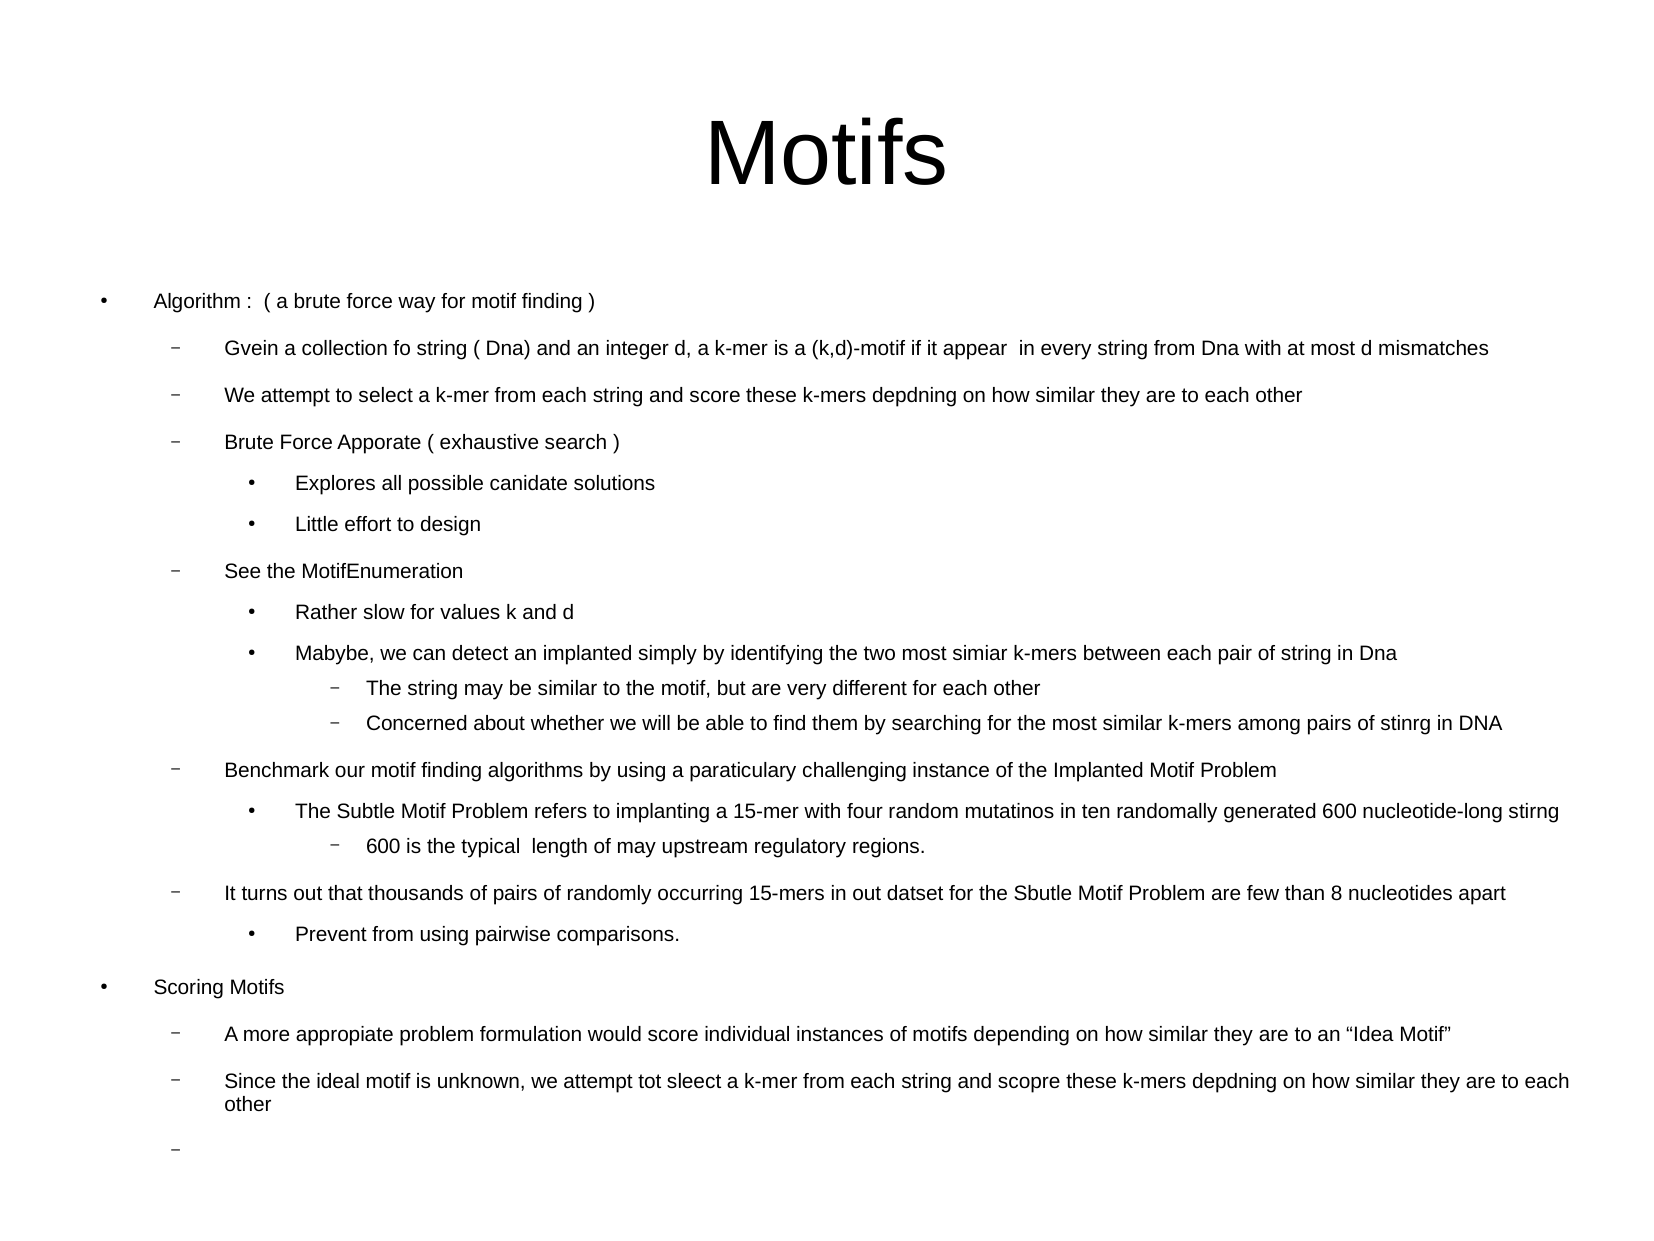

# Motifs
Algorithm : ( a brute force way for motif finding )
Gvein a collection fo string ( Dna) and an integer d, a k-mer is a (k,d)-motif if it appear in every string from Dna with at most d mismatches
We attempt to select a k-mer from each string and score these k-mers depdning on how similar they are to each other
Brute Force Apporate ( exhaustive search )
Explores all possible canidate solutions
Little effort to design
See the MotifEnumeration
Rather slow for values k and d
Mabybe, we can detect an implanted simply by identifying the two most simiar k-mers between each pair of string in Dna
The string may be similar to the motif, but are very different for each other
Concerned about whether we will be able to find them by searching for the most similar k-mers among pairs of stinrg in DNA
Benchmark our motif finding algorithms by using a paraticulary challenging instance of the Implanted Motif Problem
The Subtle Motif Problem refers to implanting a 15-mer with four random mutatinos in ten randomally generated 600 nucleotide-long stirng
600 is the typical length of may upstream regulatory regions.
It turns out that thousands of pairs of randomly occurring 15-mers in out datset for the Sbutle Motif Problem are few than 8 nucleotides apart
Prevent from using pairwise comparisons.
Scoring Motifs
A more appropiate problem formulation would score individual instances of motifs depending on how similar they are to an “Idea Motif”
Since the ideal motif is unknown, we attempt tot sleect a k-mer from each string and scopre these k-mers depdning on how similar they are to each other